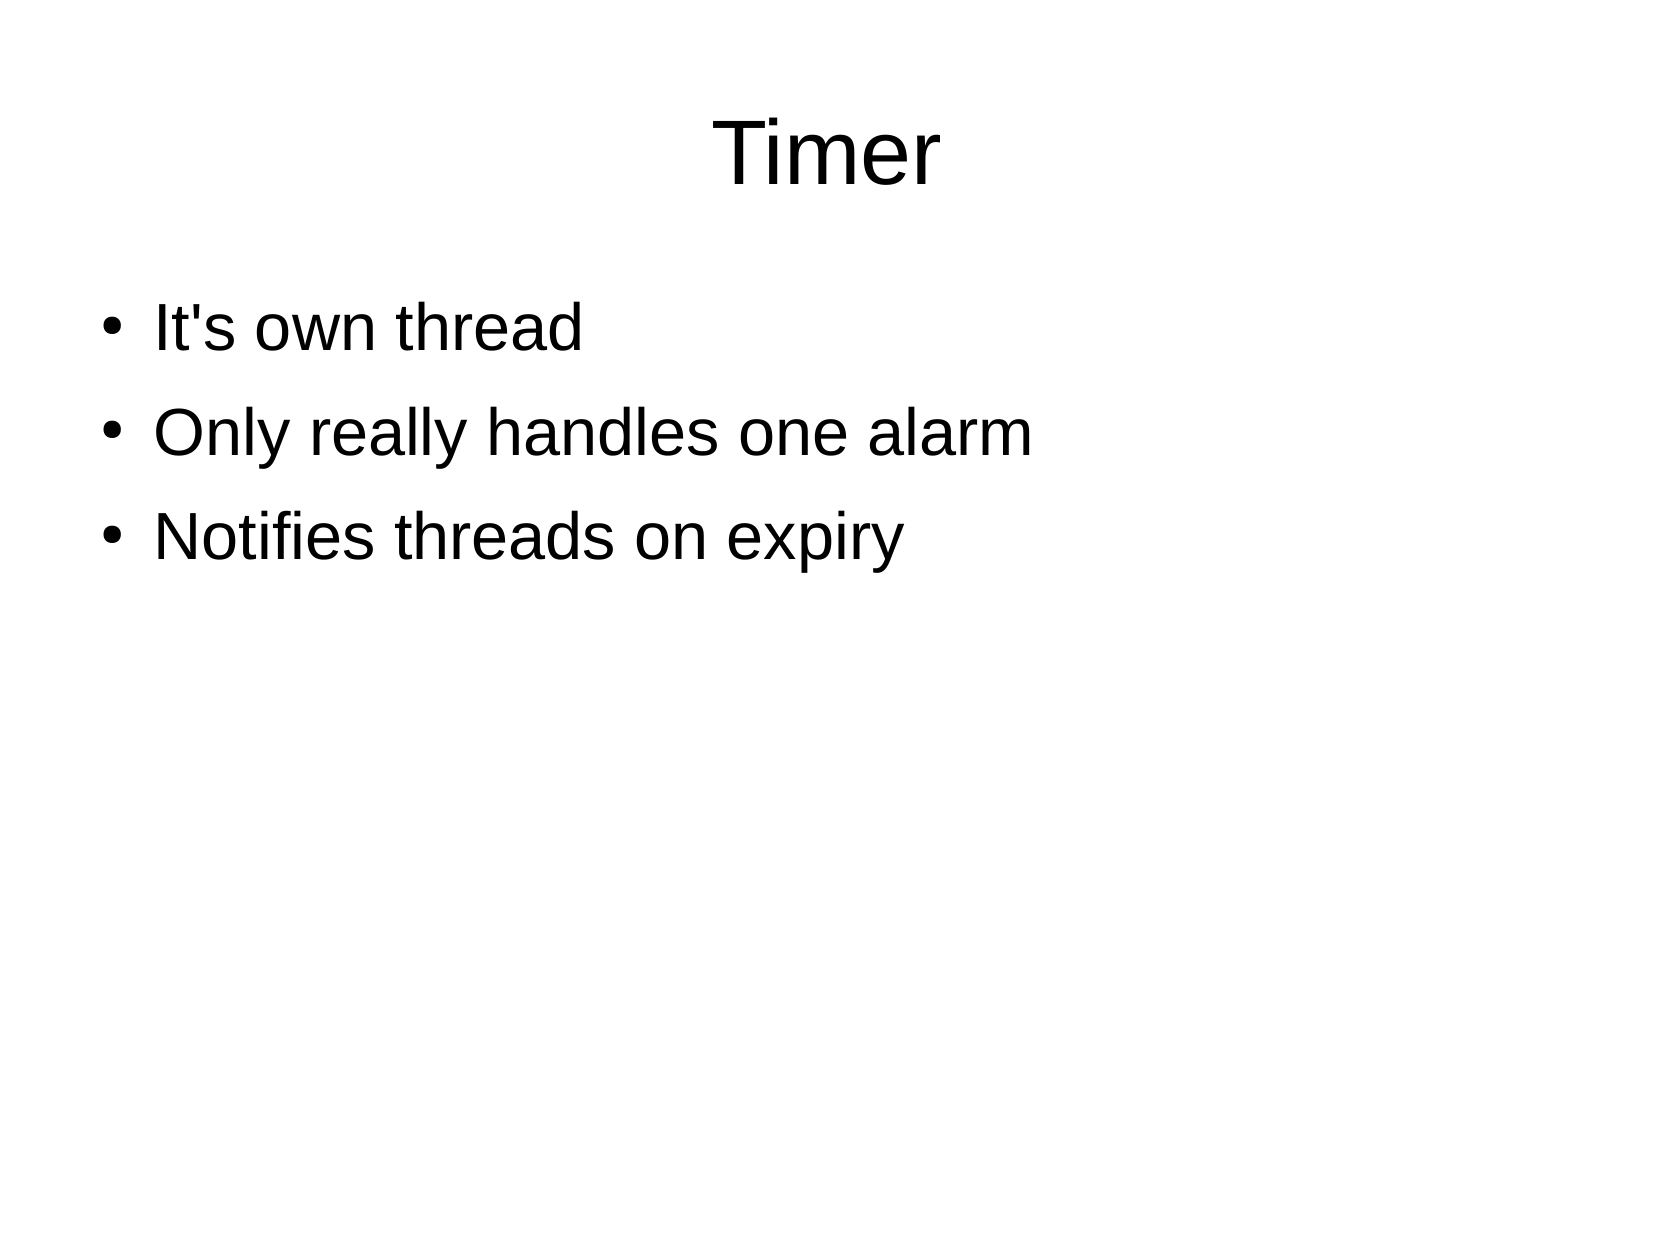

# Timer
It's own thread
Only really handles one alarm
Notifies threads on expiry